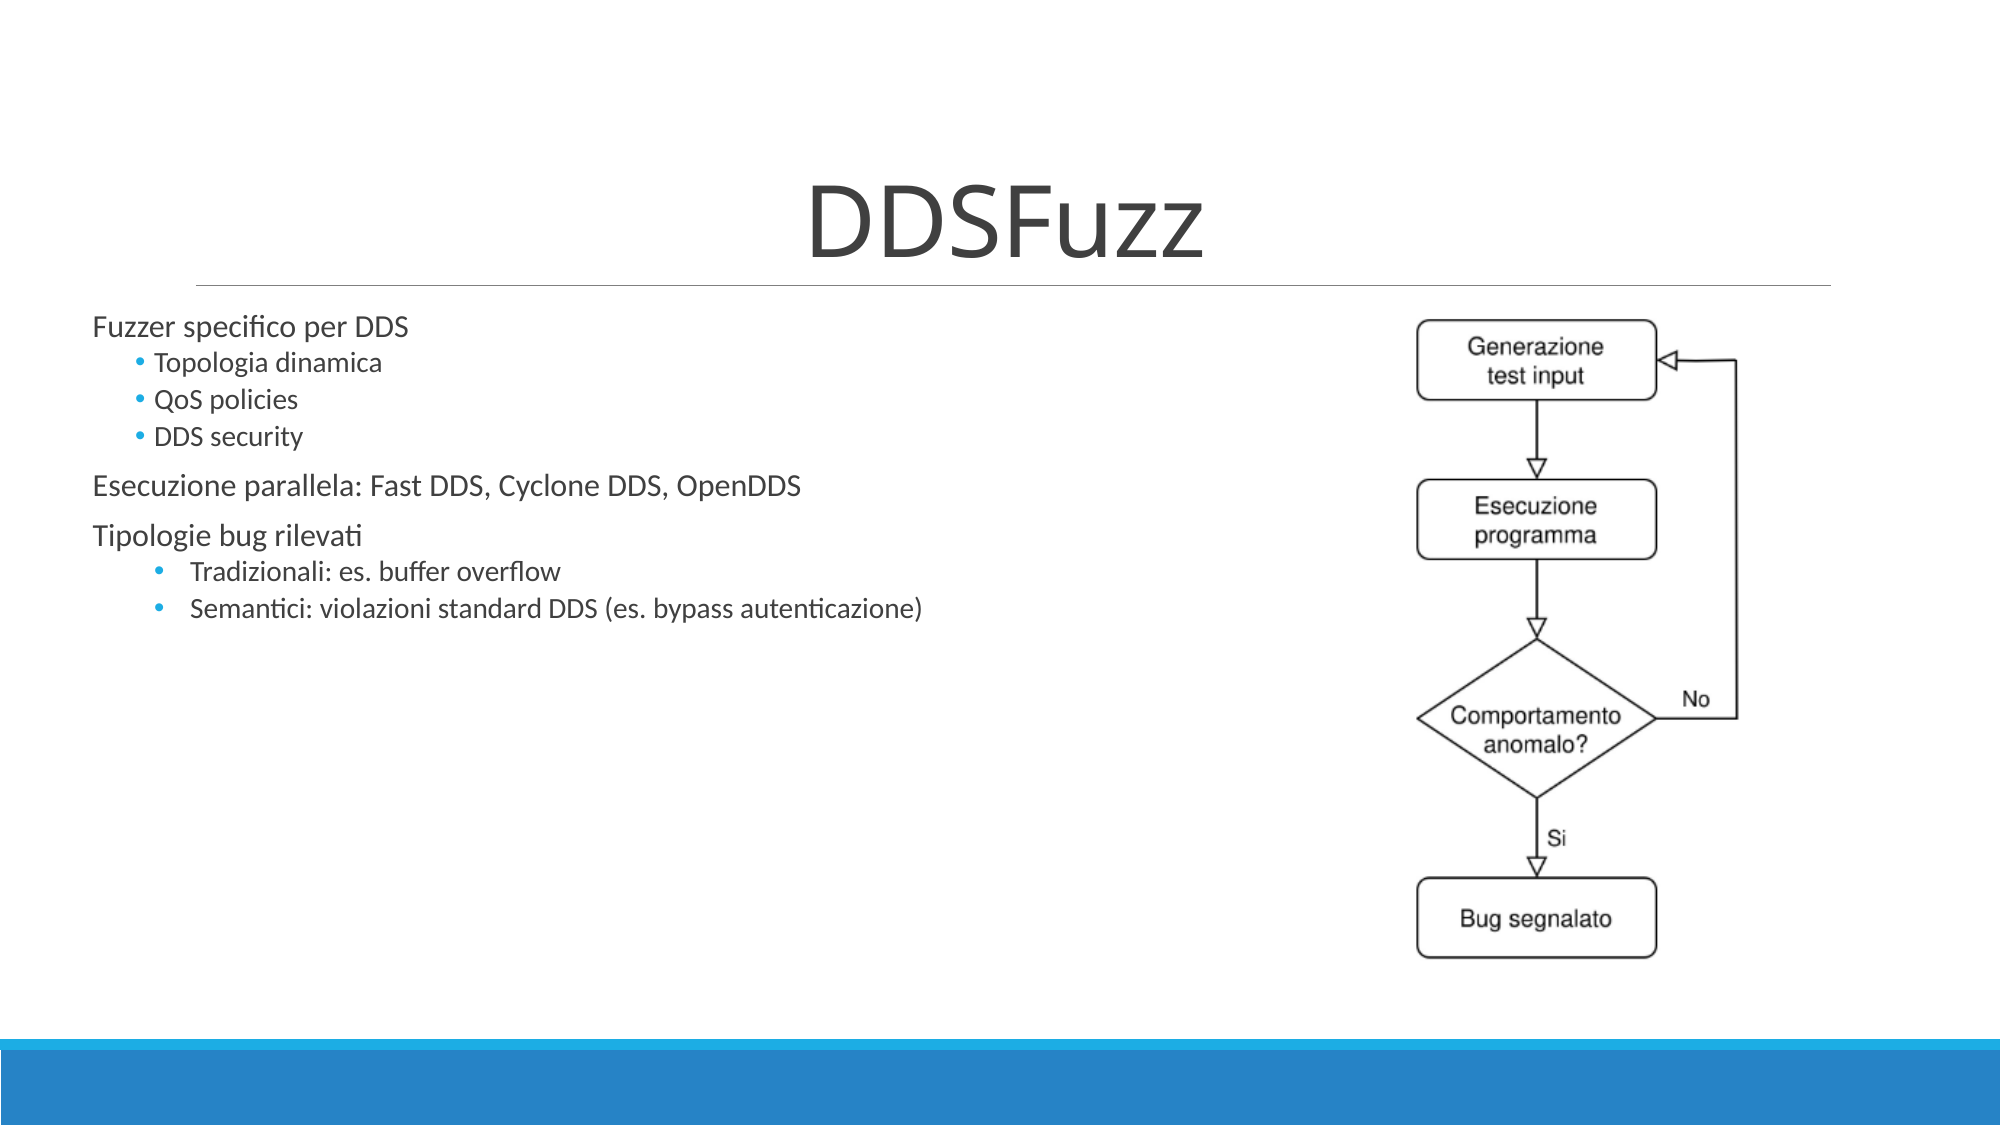

# DDSFuzz
Fuzzer specifico per DDS
Topologia dinamica
QoS policies
DDS security
Esecuzione parallela: Fast DDS, Cyclone DDS, OpenDDS
Tipologie bug rilevati
Tradizionali: es. buffer overflow
Semantici: violazioni standard DDS (es. bypass autenticazione)